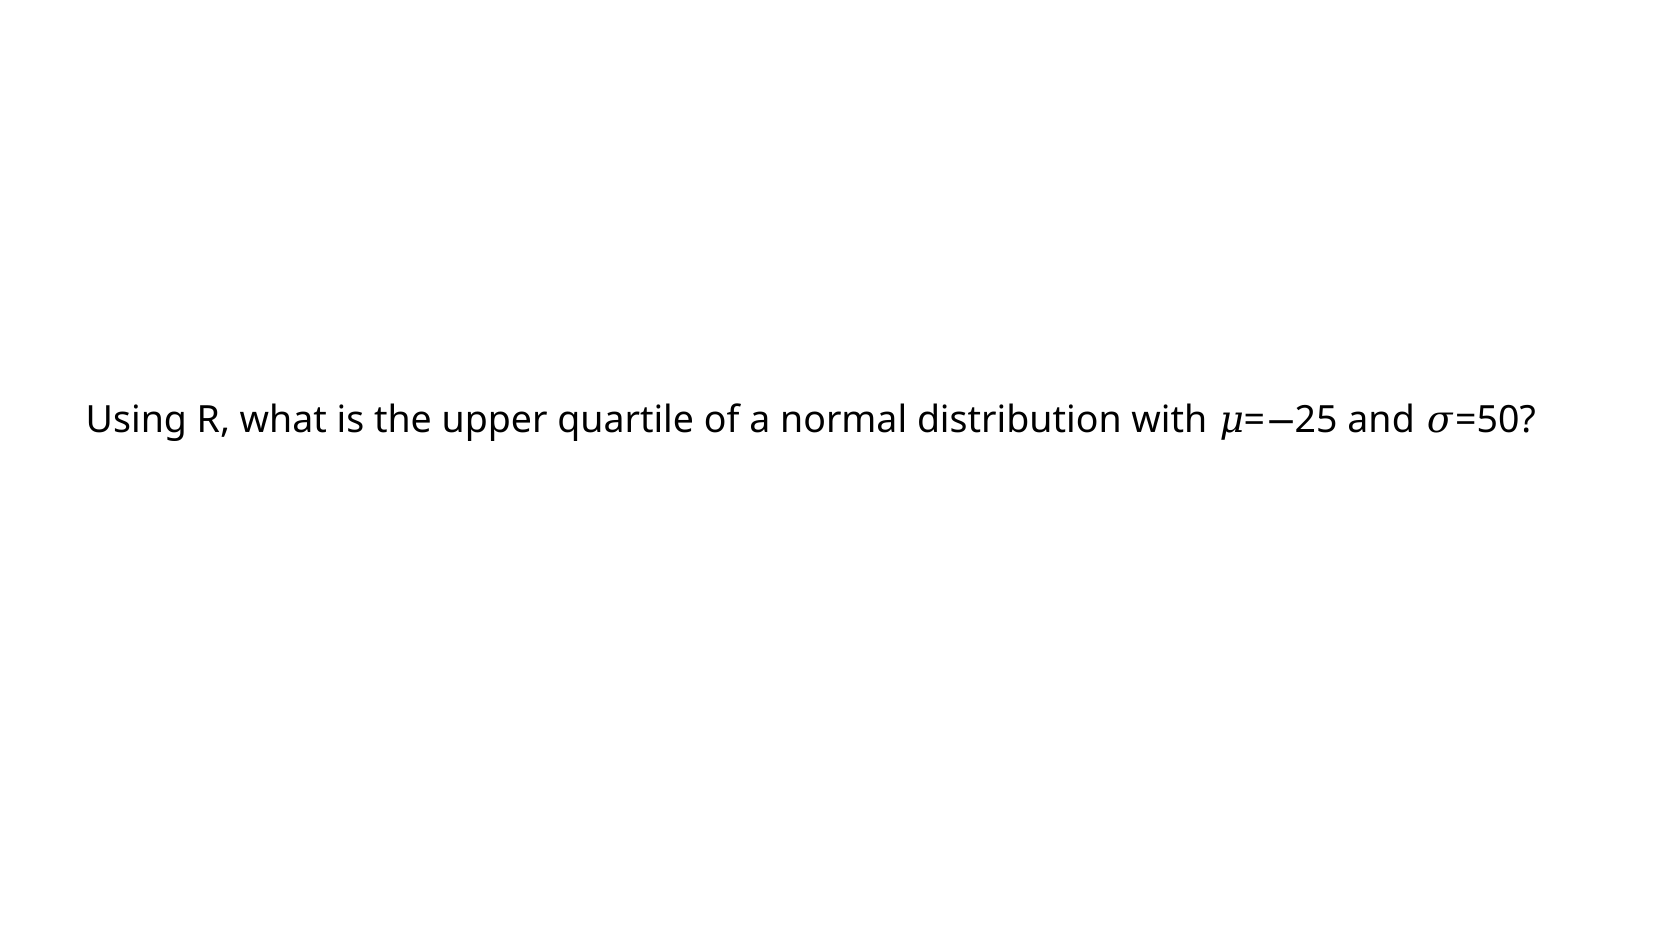

Using R, what is the upper quartile of a normal distribution with 𝜇=−25 and 𝜎=50?